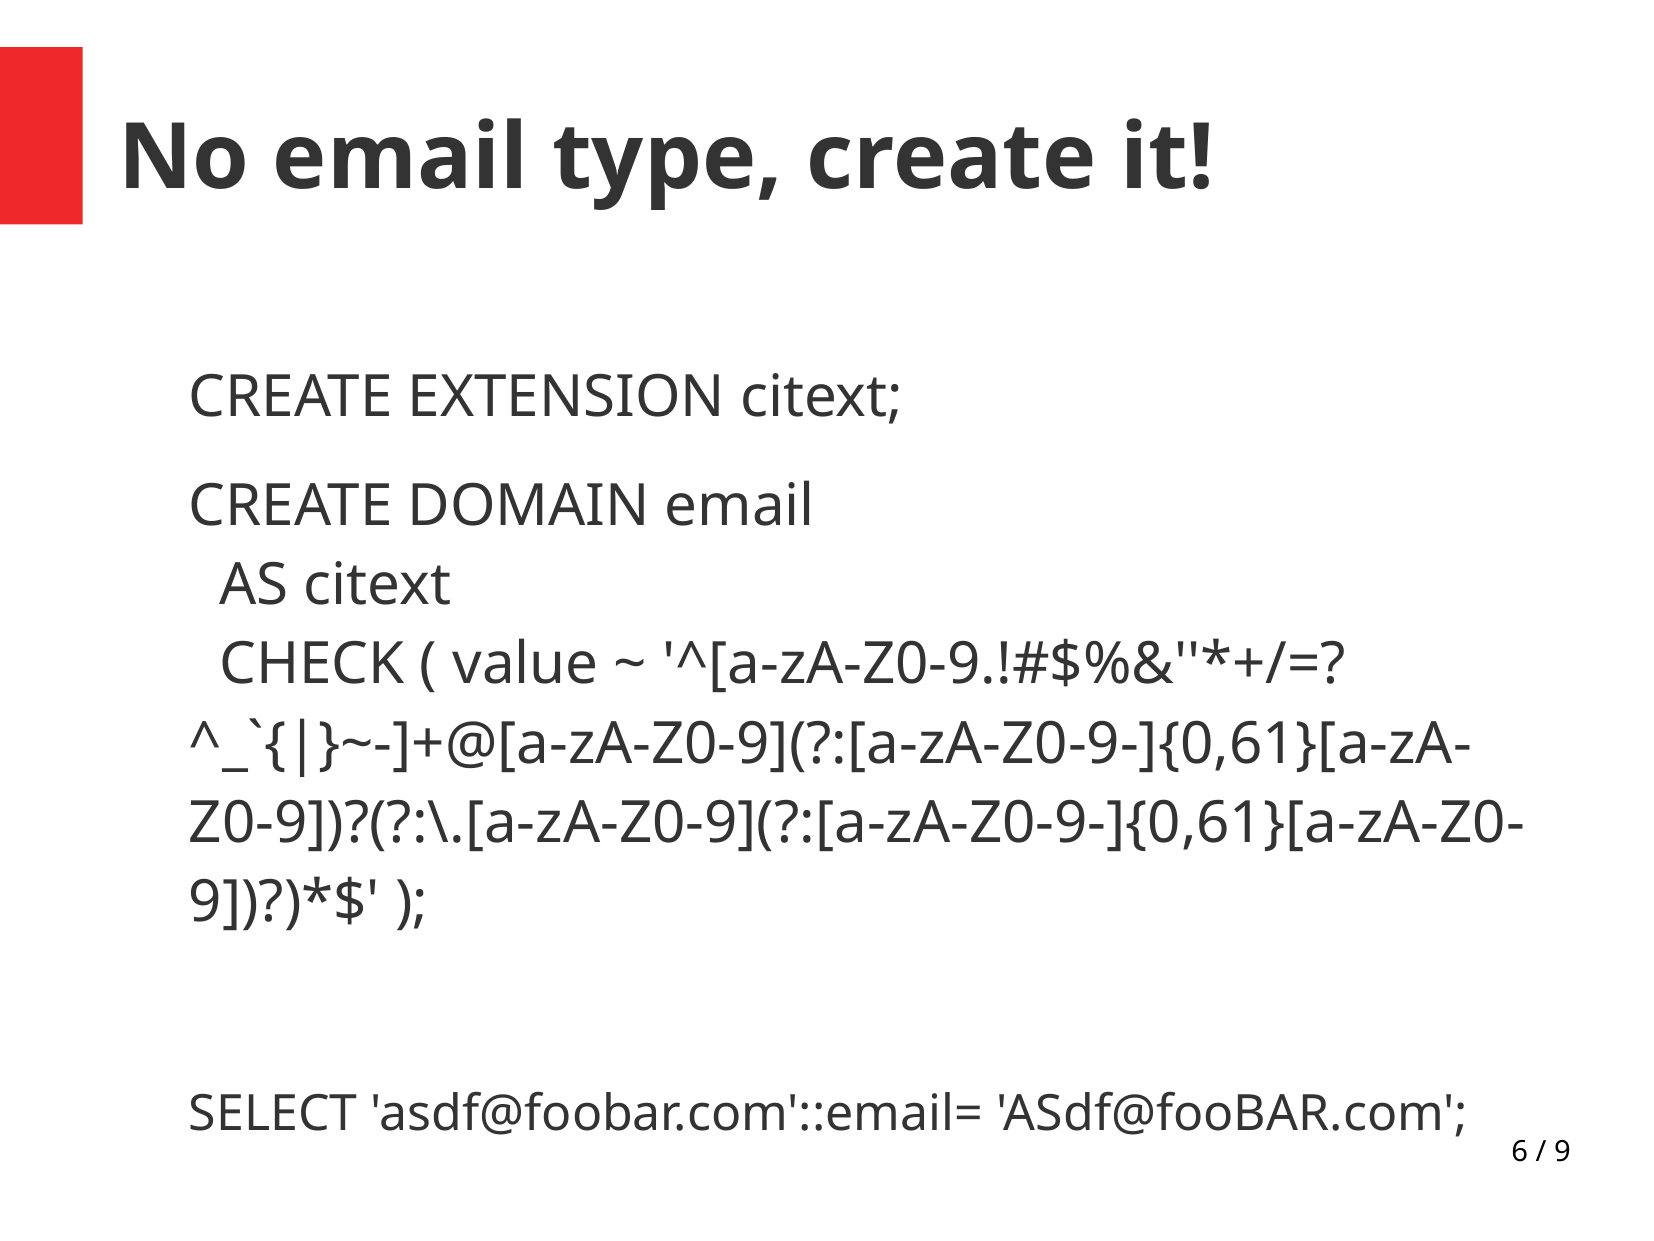

# No email type, create it!
CREATE EXTENSION citext;
CREATE DOMAIN email
 AS citext
 CHECK ( value ~ '^[a-zA-Z0-9.!#$%&''*+/=?^_`{|}~-]+@[a-zA-Z0-9](?:[a-zA-Z0-9-]{0,61}[a-zA-Z0-9])?(?:\.[a-zA-Z0-9](?:[a-zA-Z0-9-]{0,61}[a-zA-Z0-9])?)*$' );
SELECT 'asdf@foobar.com'::email= 'ASdf@fooBAR.com';
6